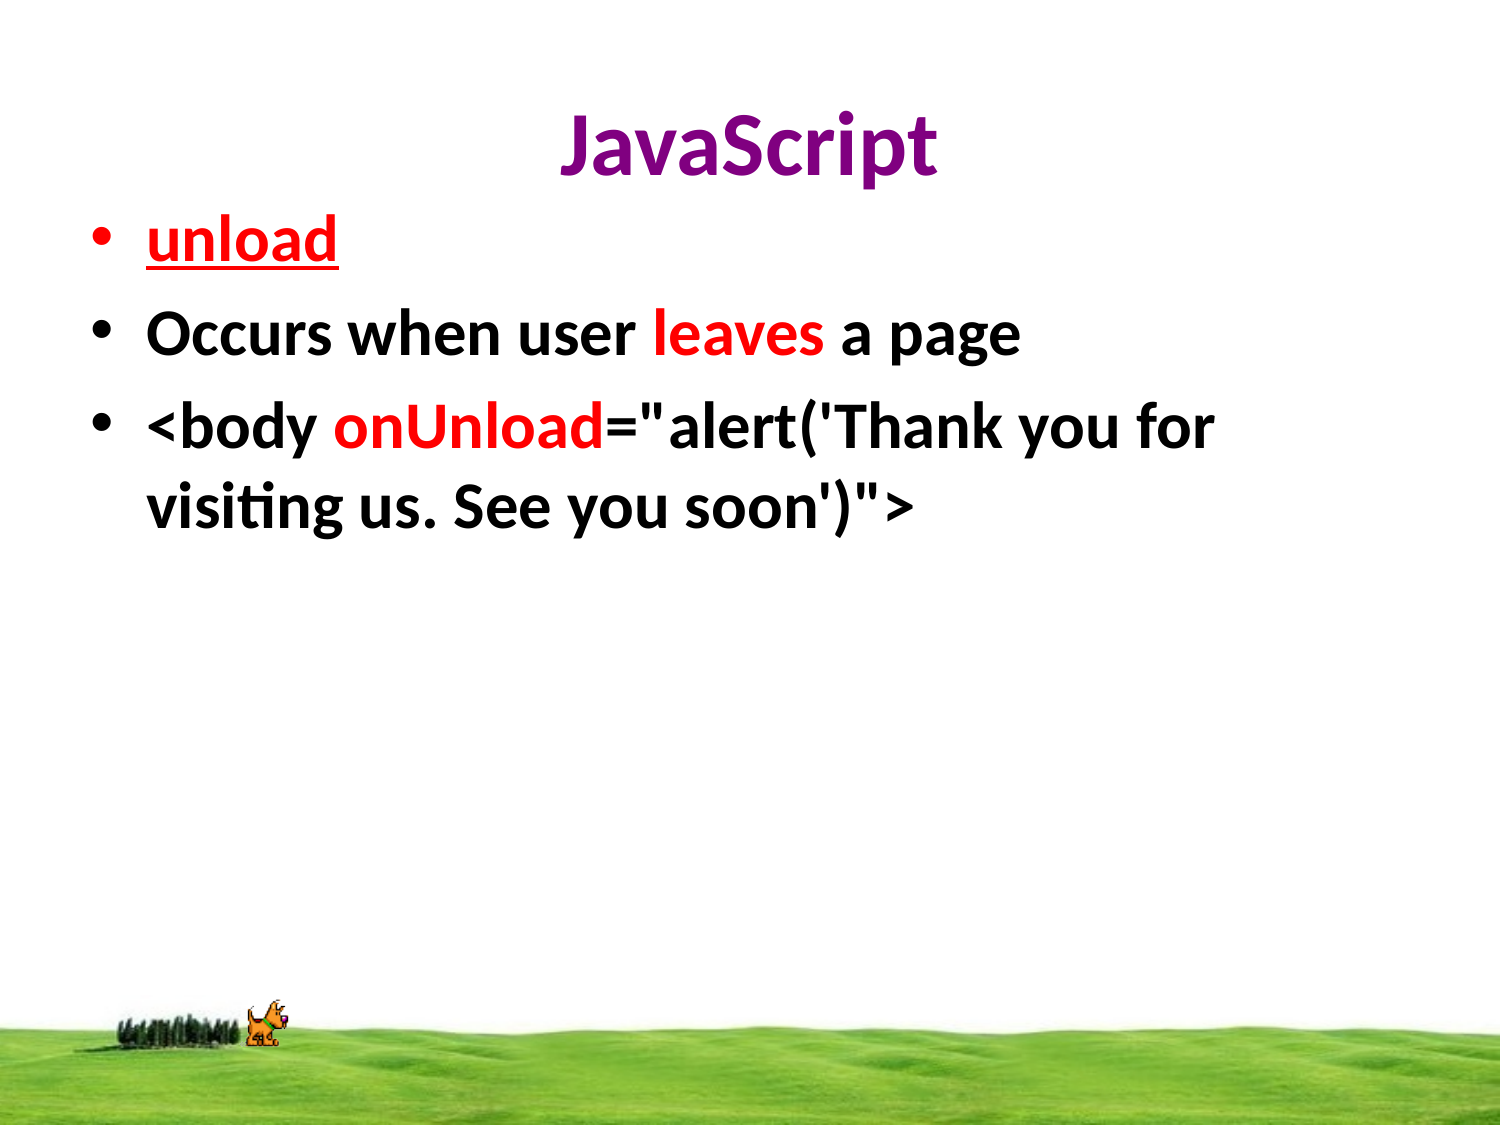

# JavaScript
unload
Occurs when user leaves a page
<body onUnload="alert('Thank you for visiting us. See you soon')">